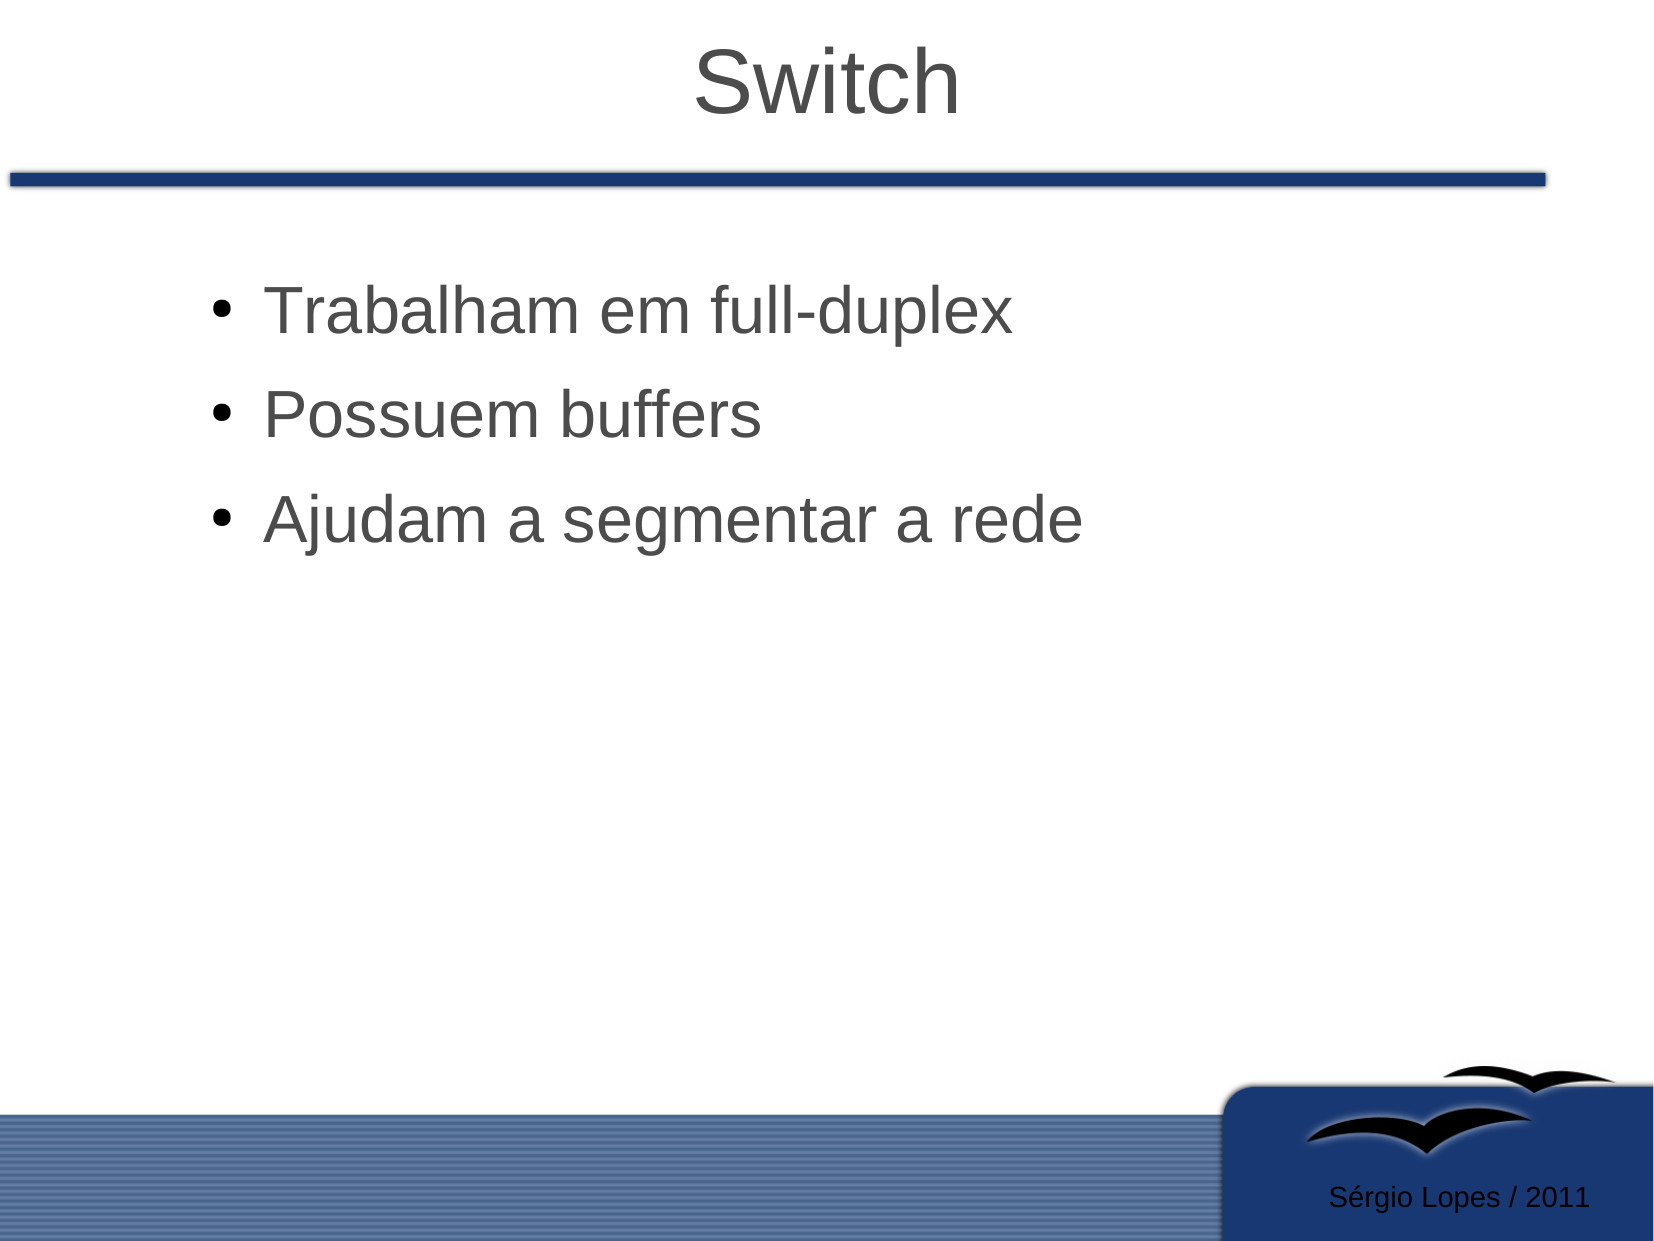

# Switch
Trabalham em full-duplex
Possuem buffers
Ajudam a segmentar a rede
Sérgio Lopes / 2011